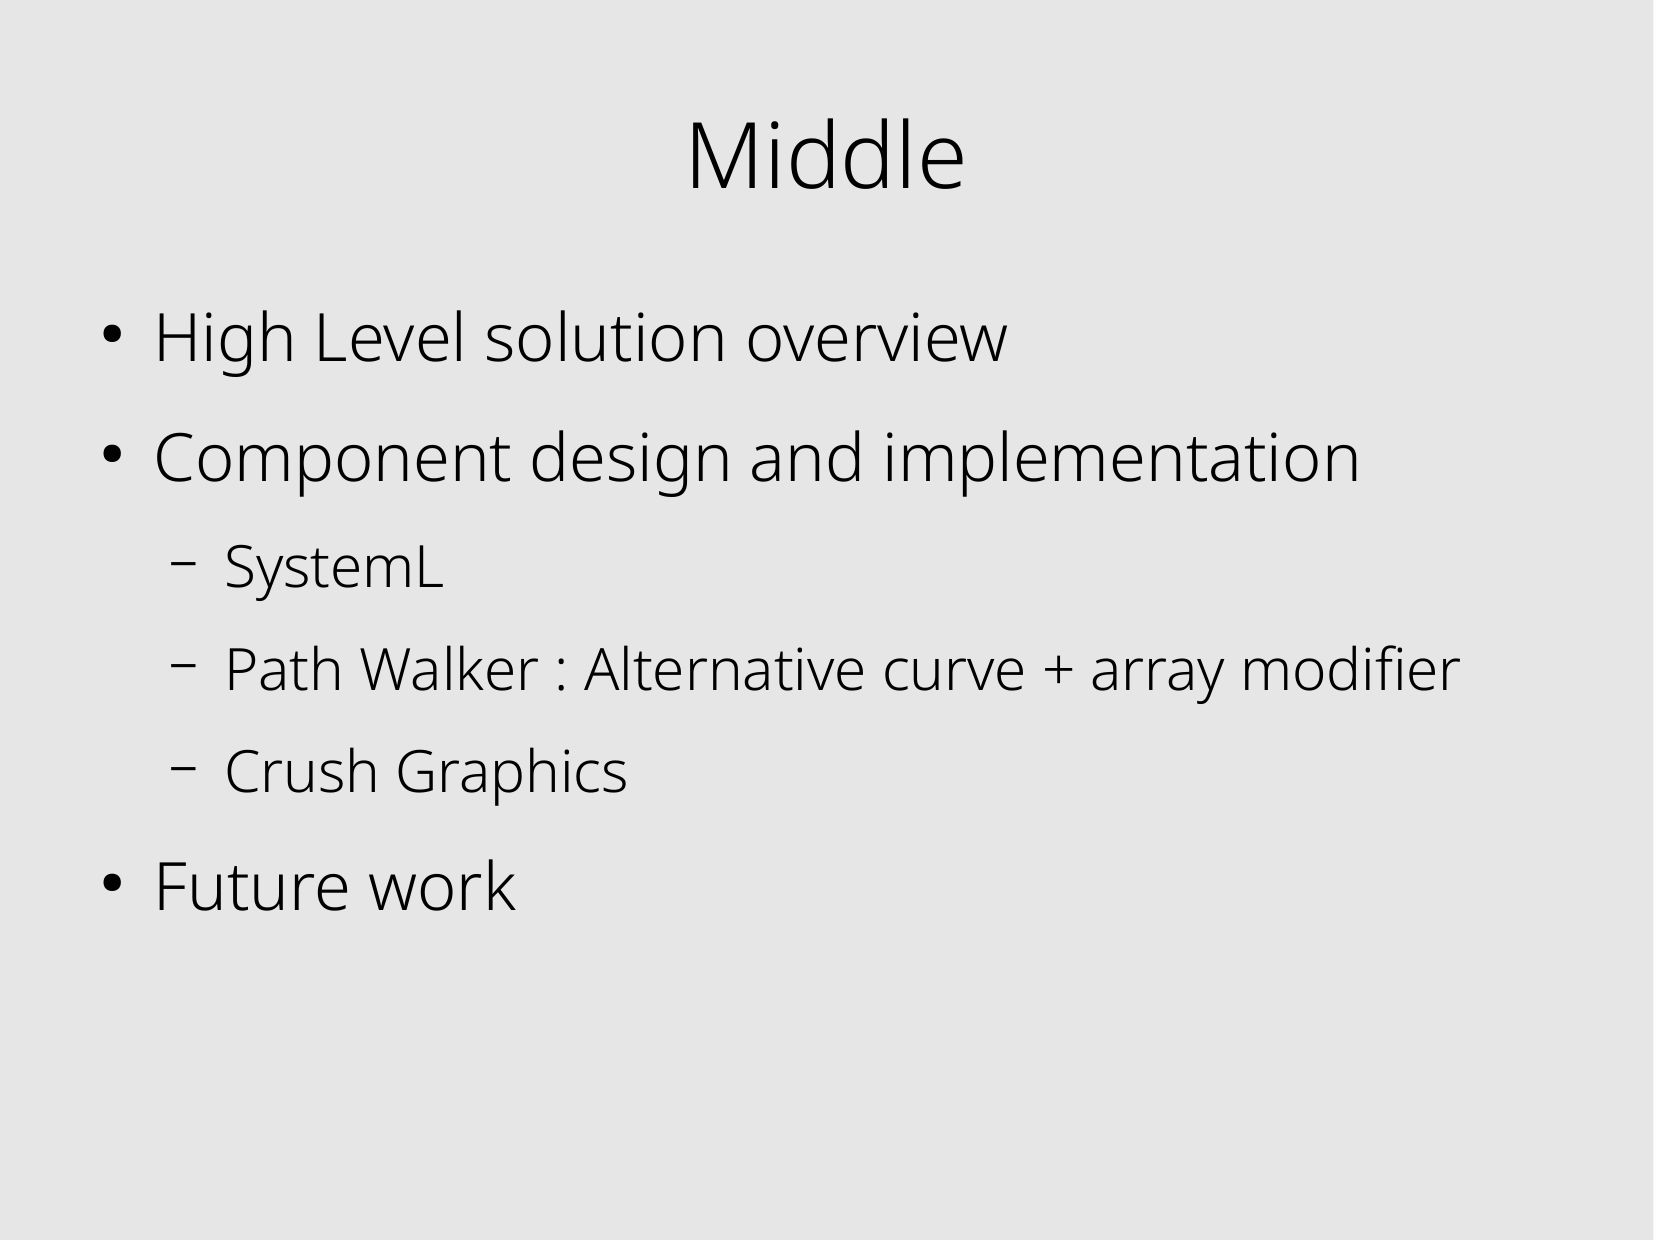

# Middle
High Level solution overview
Component design and implementation
SystemL
Path Walker : Alternative curve + array modifier
Crush Graphics
Future work